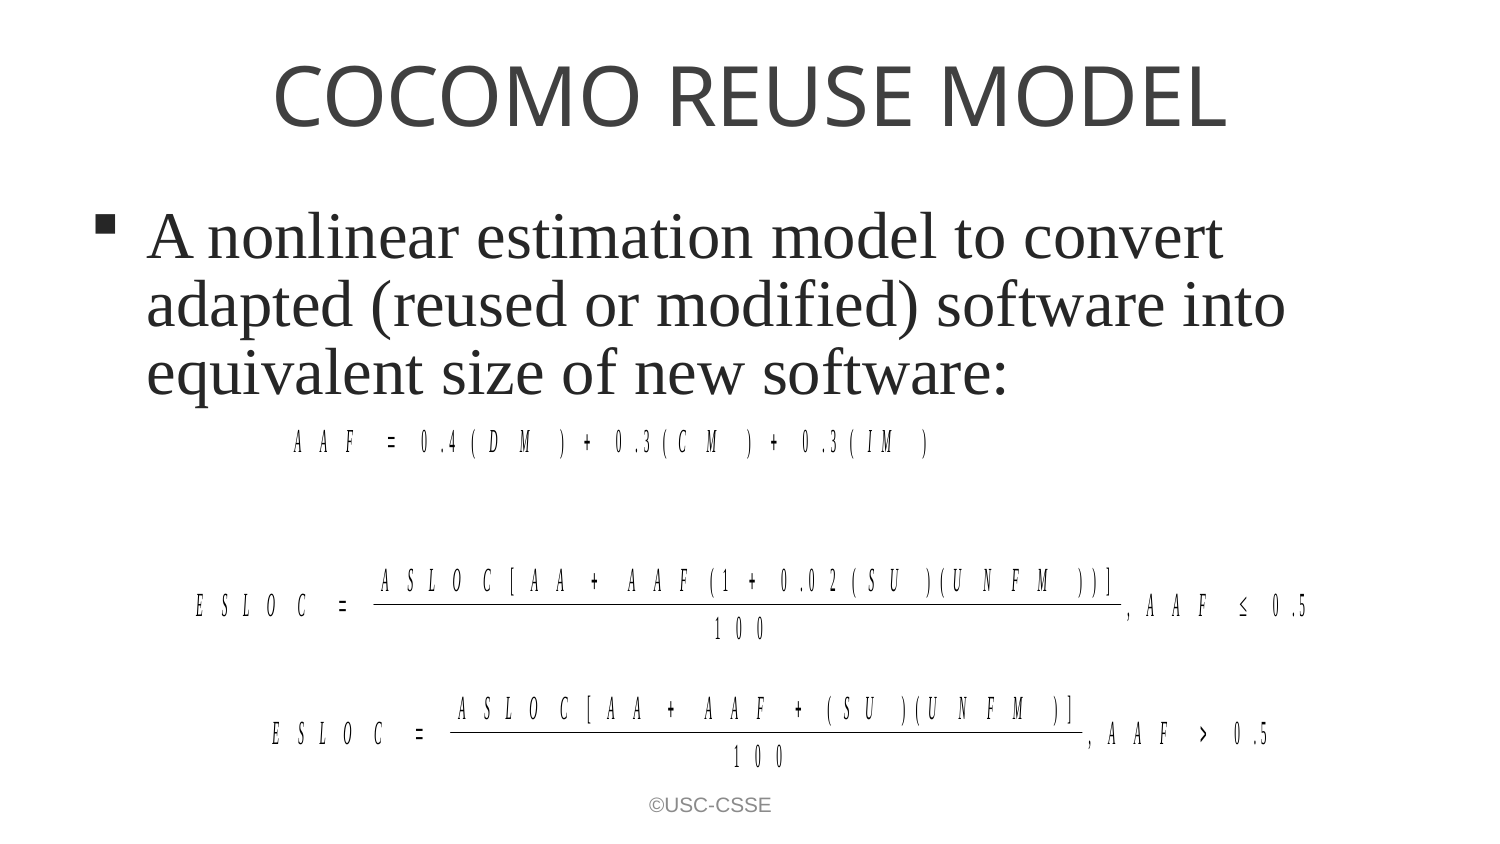

# COCOMO Reuse Model
A nonlinear estimation model to convert adapted (reused or modified) software into equivalent size of new software:
©USC-CSSE